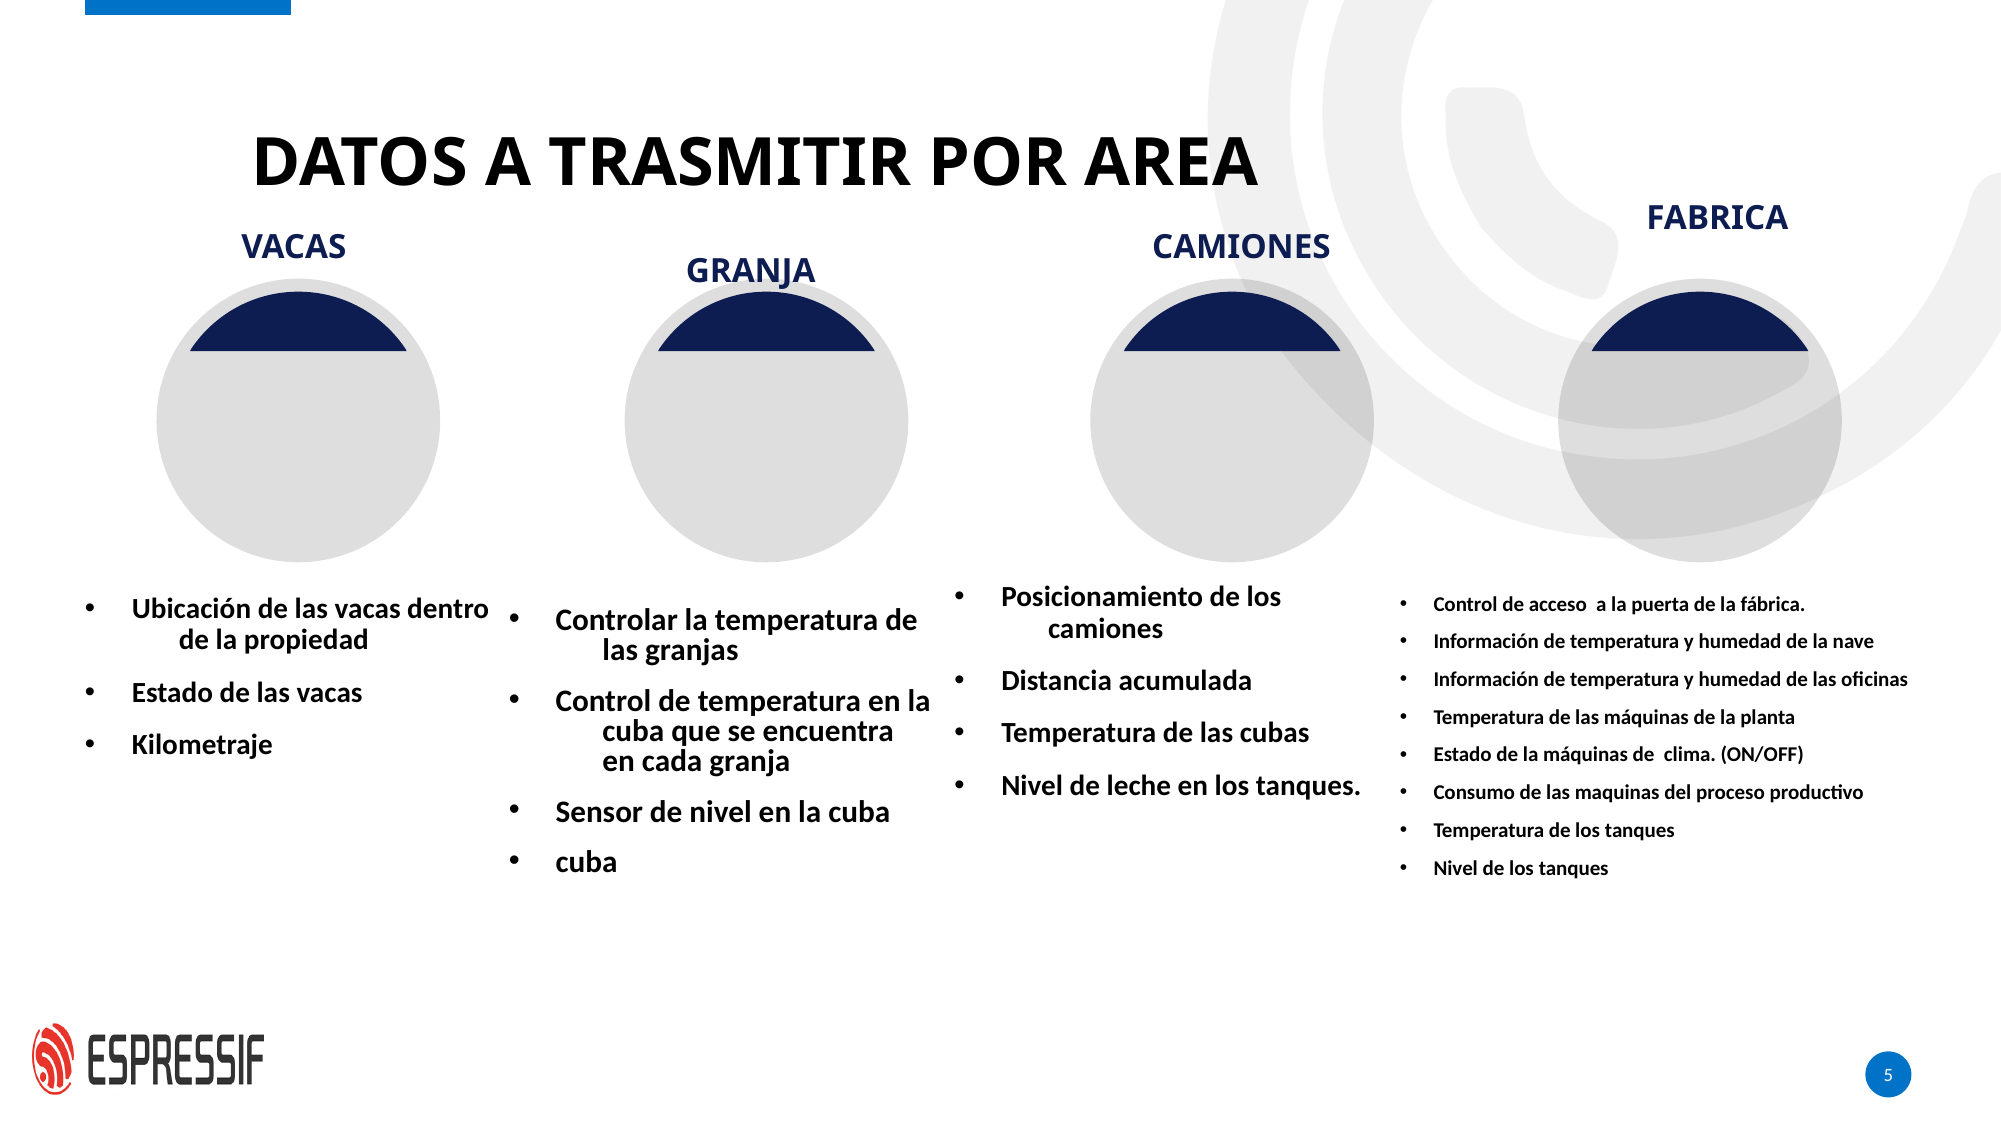

# Datos a trasmitir por area
fabrica
Vacas
 Camiones
 Granja
Posicionamiento de los camiones
Distancia acumulada
Temperatura de las cubas
Nivel de leche en los tanques.
Ubicación de las vacas dentro de la propiedad
Estado de las vacas
Kilometraje
Control de acceso a la puerta de la fábrica.
Información de temperatura y humedad de la nave
Información de temperatura y humedad de las oficinas
Temperatura de las máquinas de la planta
Estado de la máquinas de clima. (ON/OFF)
Consumo de las maquinas del proceso productivo
Temperatura de los tanques
Nivel de los tanques
Controlar la temperatura de las granjas
Control de temperatura en la cuba que se encuentra en cada granja
Sensor de nivel en la cuba
cuba